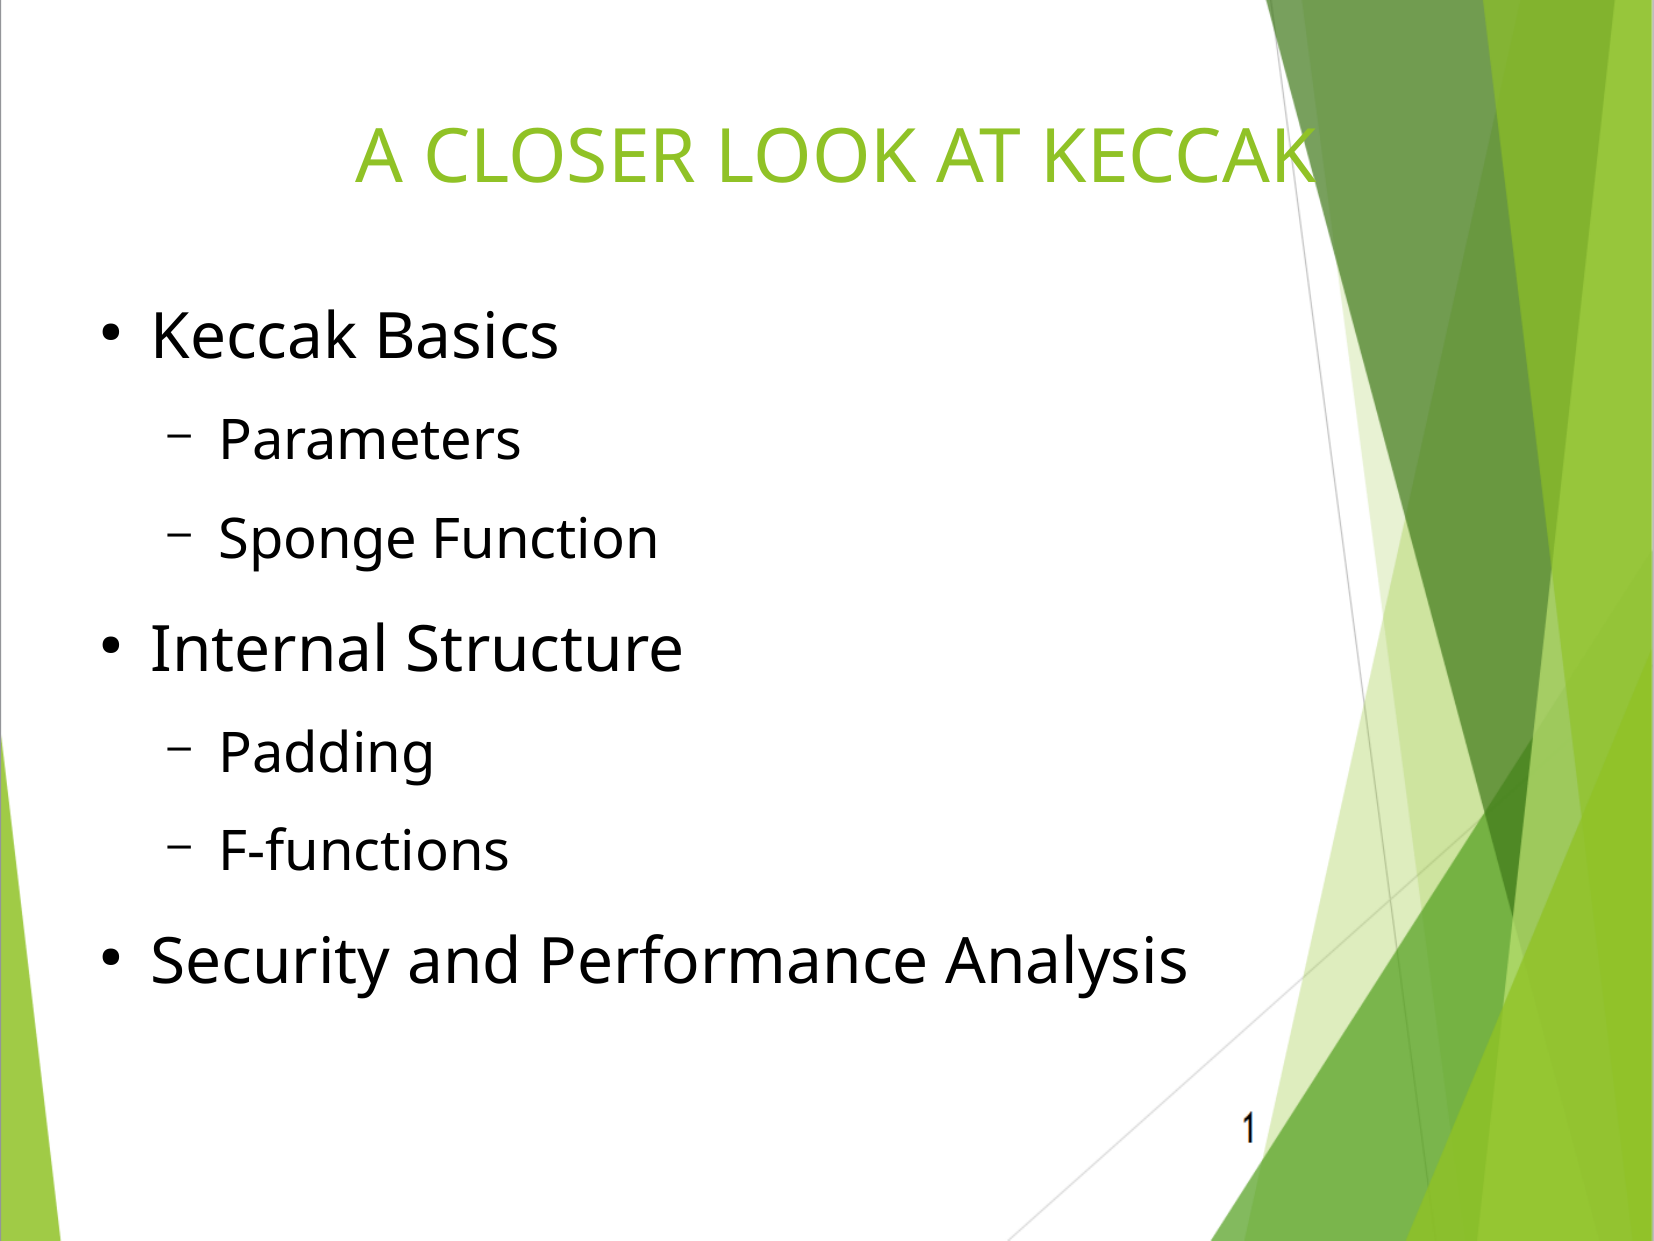

# A CLOSER LOOK AT KECCAK
Keccak Basics
Parameters
Sponge Function
Internal Structure
Padding
F-functions
Security and Performance Analysis